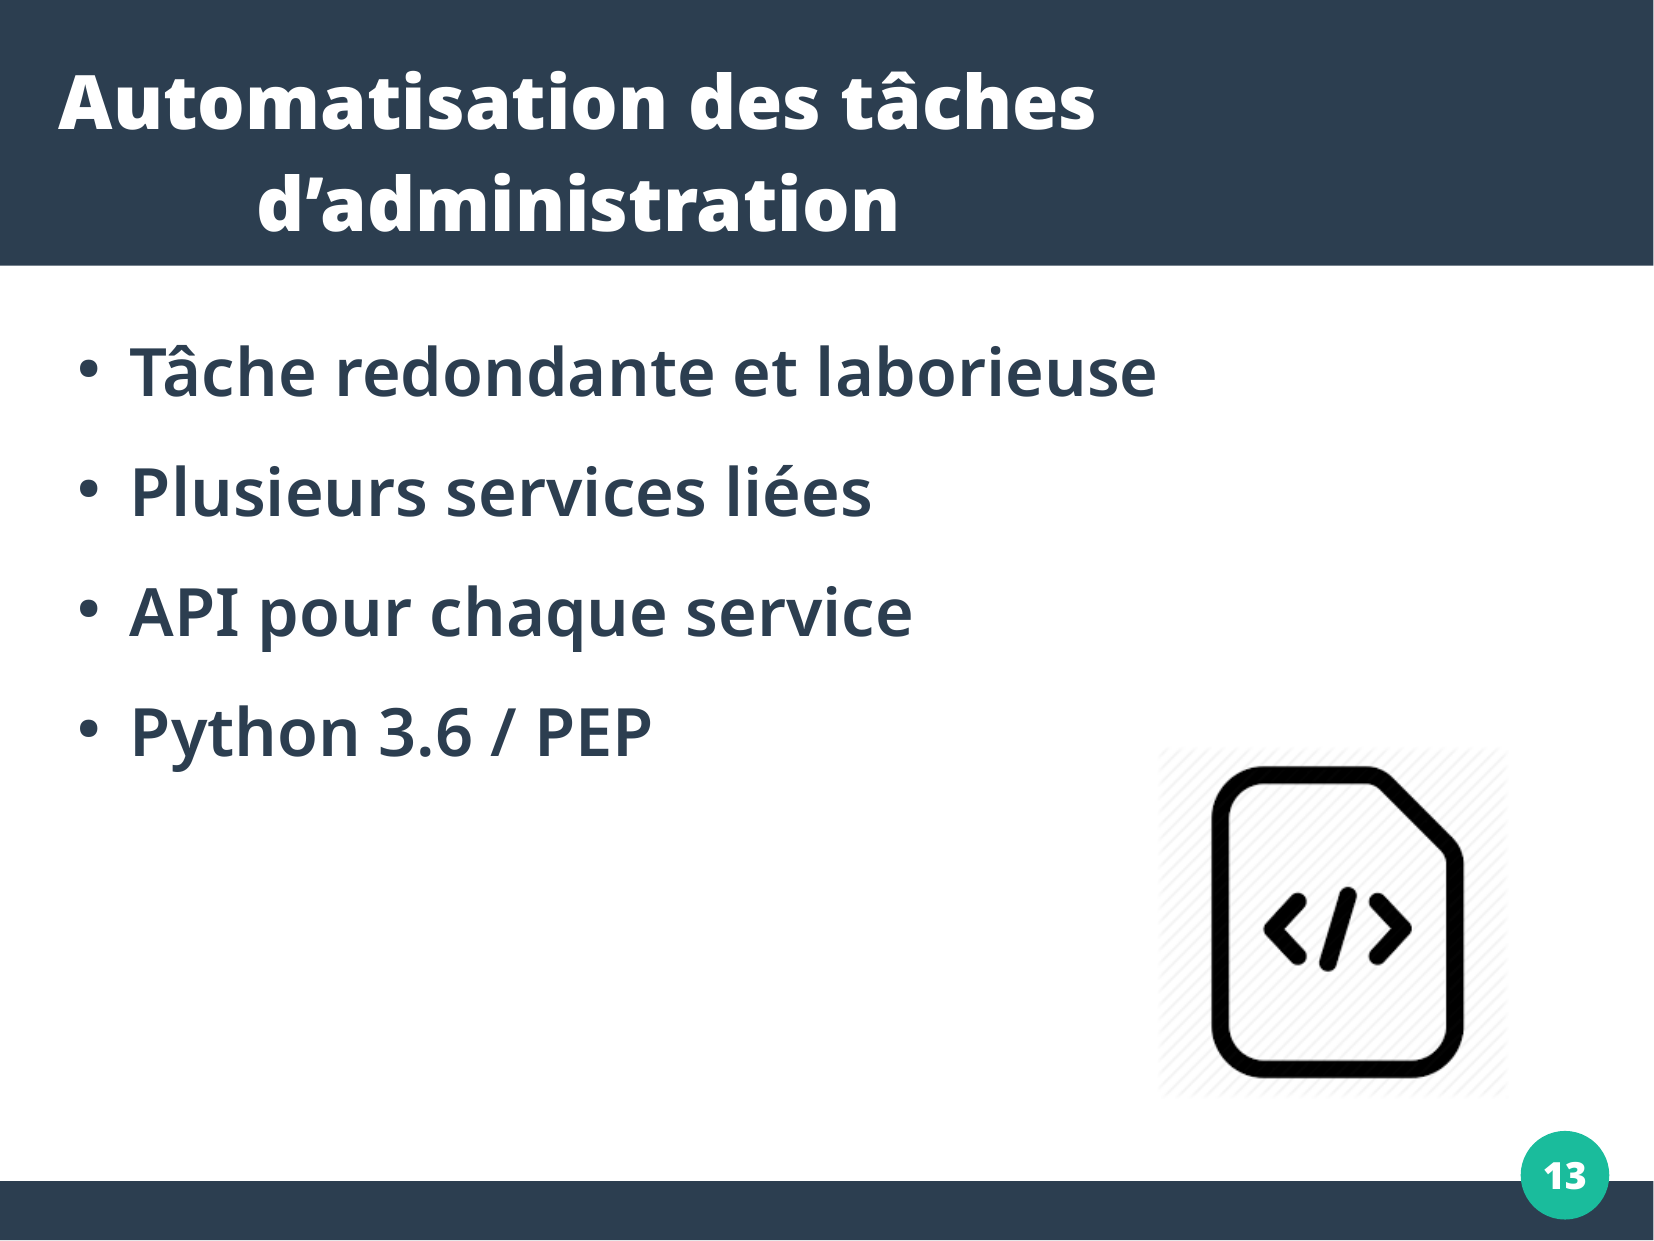

# Automatisation des tâches d’administration
Tâche redondante et laborieuse
Plusieurs services liées
API pour chaque service
Python 3.6 / PEP
13